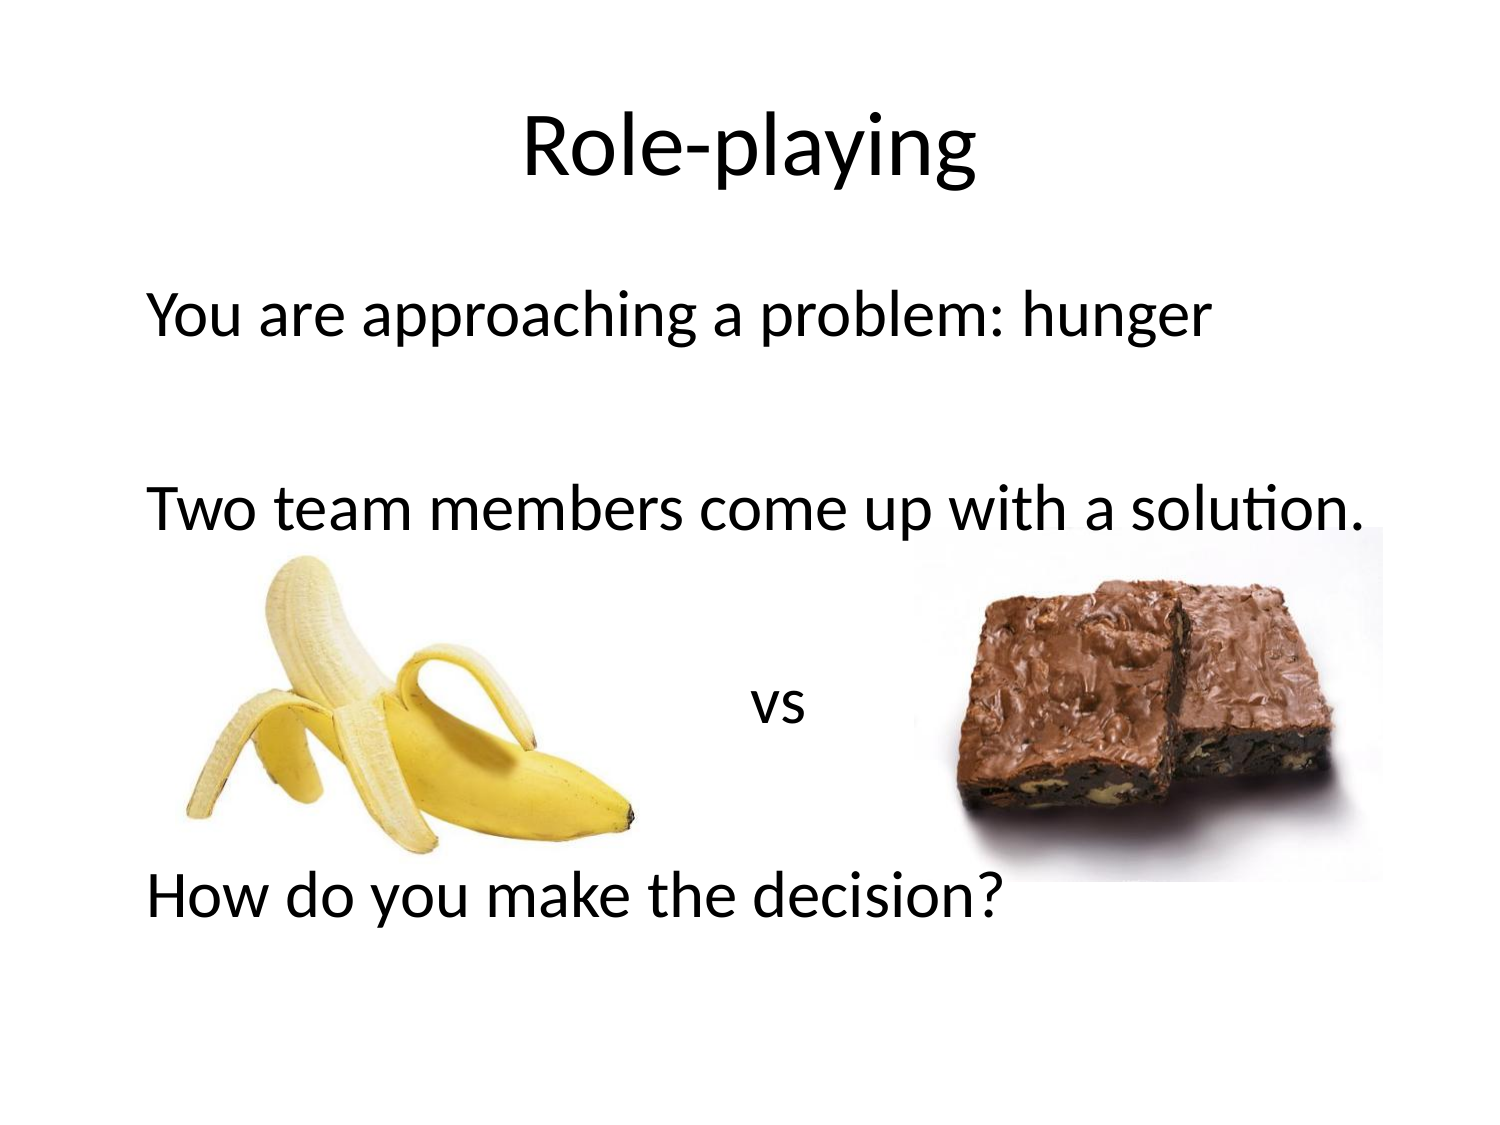

# Role-playing
You are approaching a problem: hunger
Two team members come up with a solution.
vs
How do you make the decision?